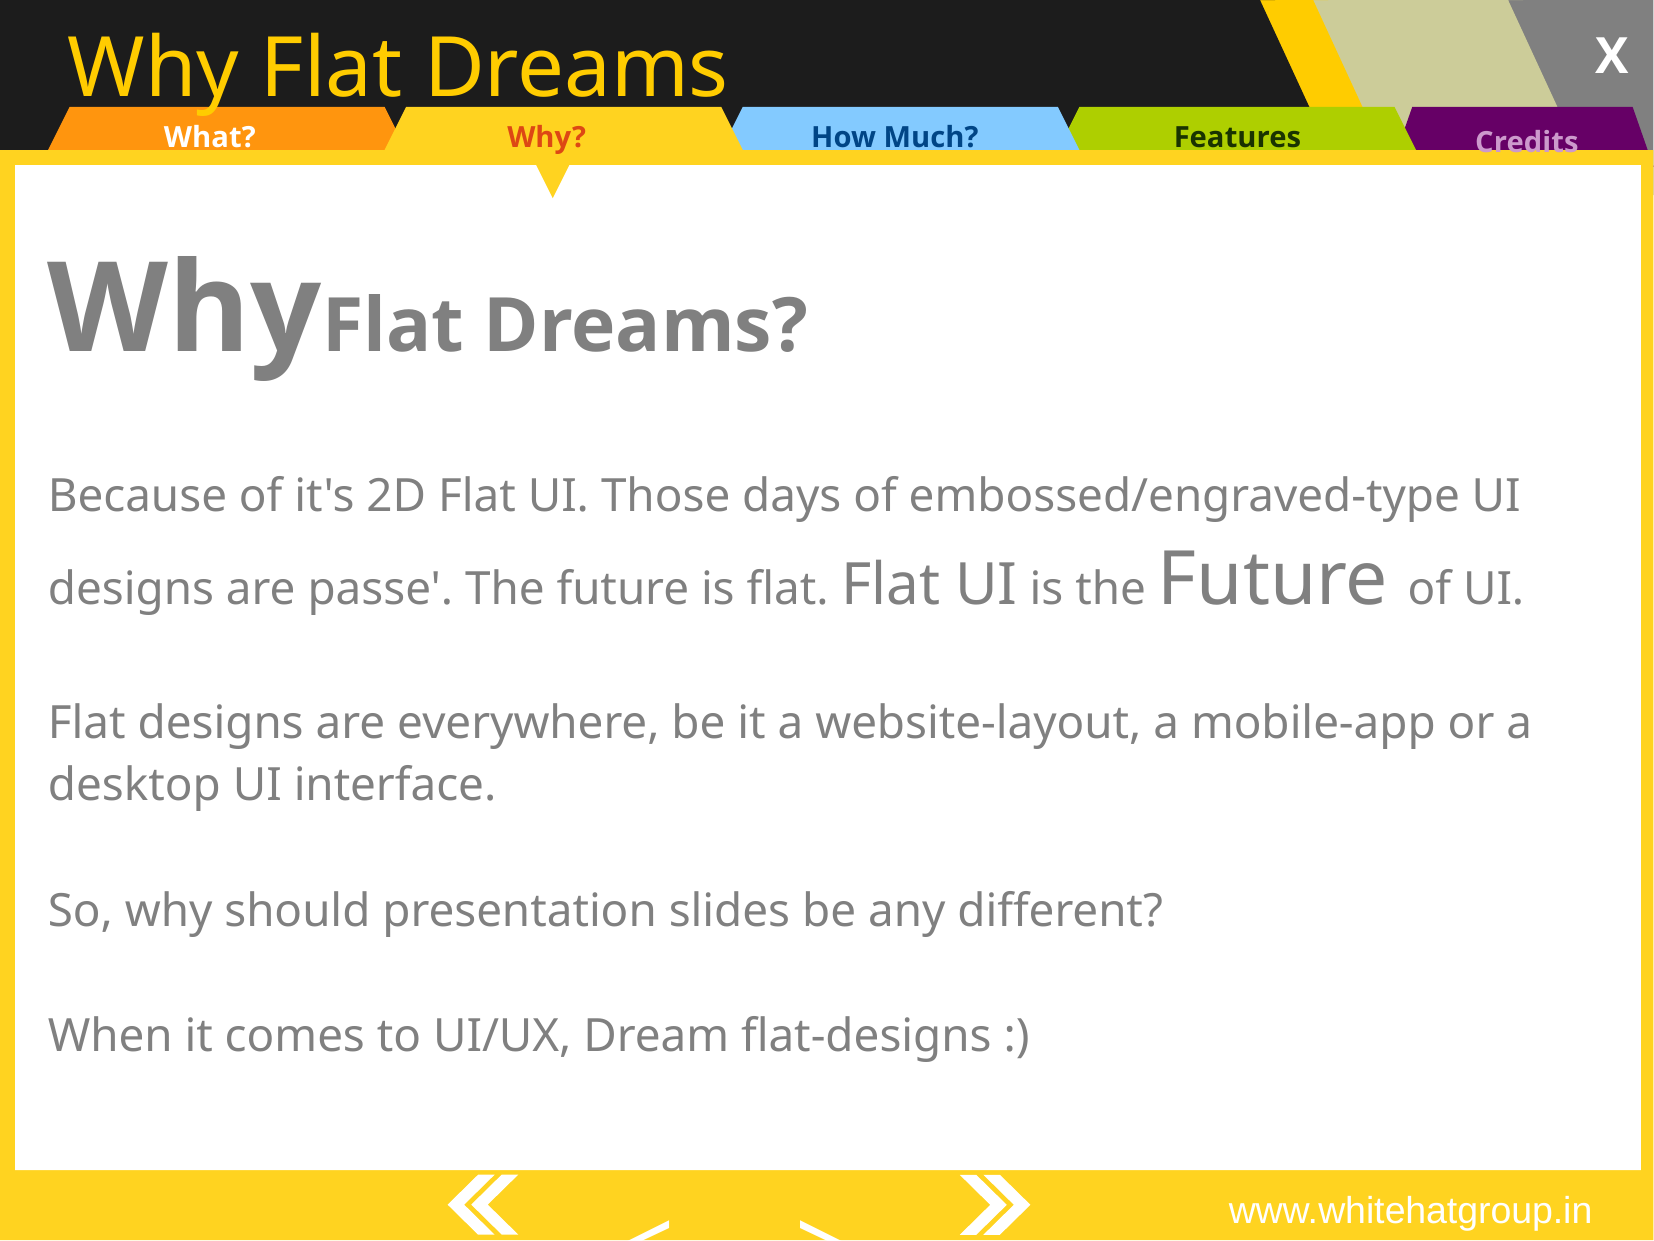

Why Flat Dreams
X
What?
Why?
How Much?
Features
Credits
WhyFlat Dreams?
Because of it's 2D Flat UI. Those days of embossed/engraved-type UI designs are passe'. The future is flat. Flat UI is the Future of UI.
Flat designs are everywhere, be it a website-layout, a mobile-app or a desktop UI interface.
So, why should presentation slides be any different?
When it comes to UI/UX, Dream flat-designs :)
<
>
www.whitehatgroup.in